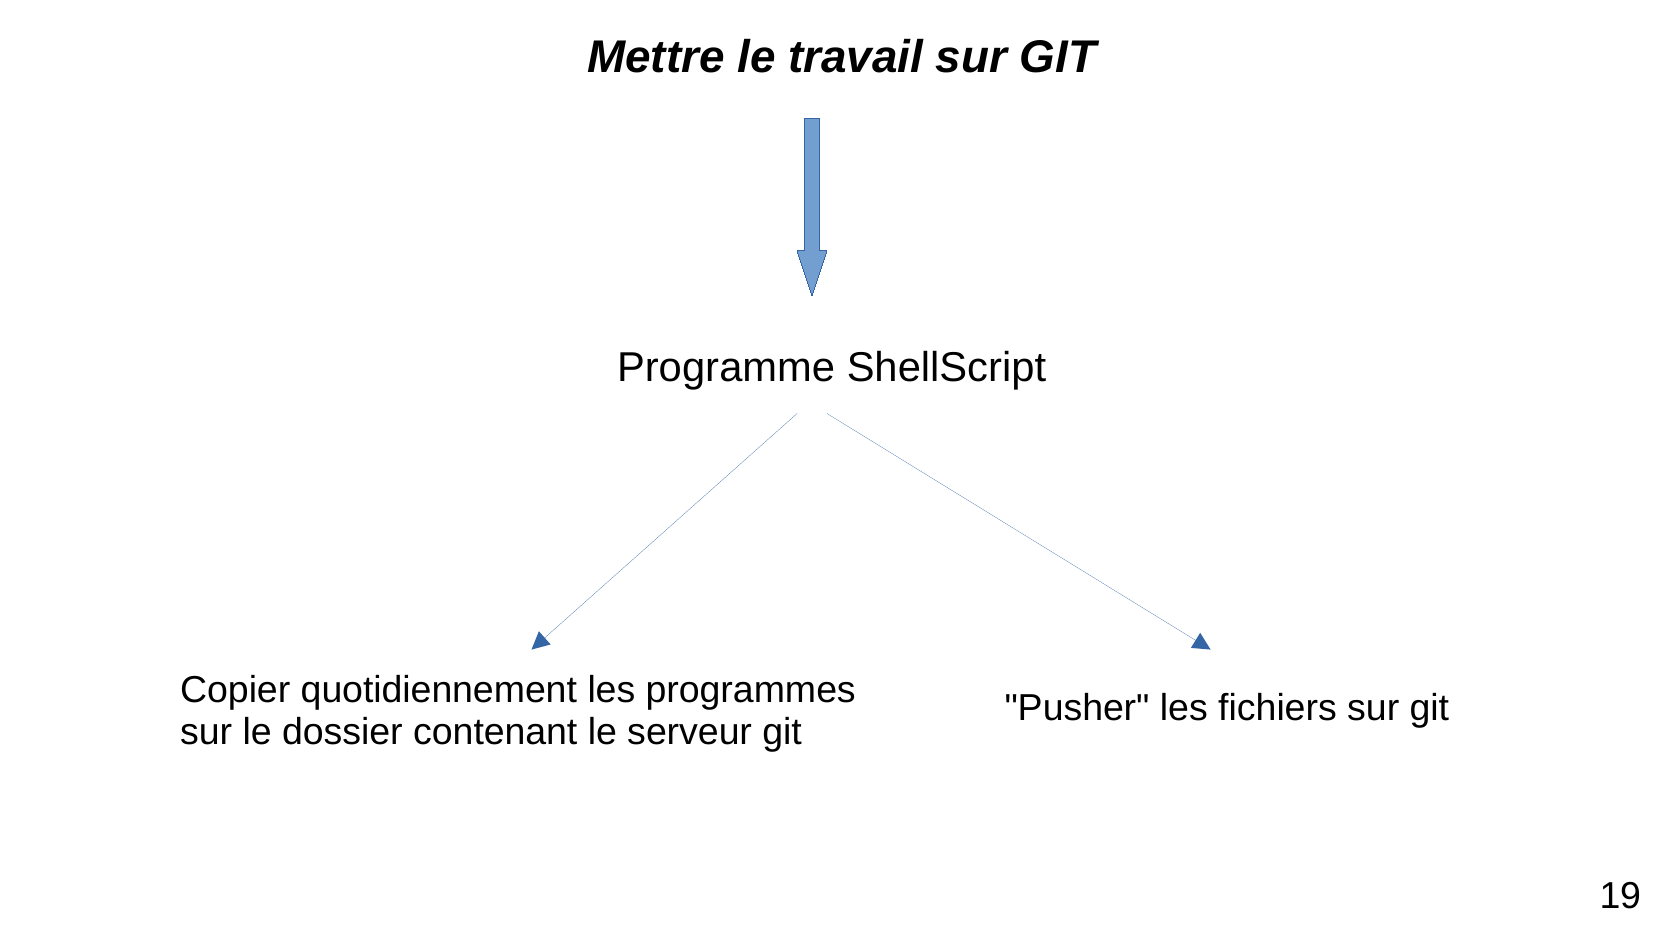

Mettre le travail sur GIT
Programme ShellScript
Copier quotidiennement les programmes
sur le dossier contenant le serveur git
"Pusher" les fichiers sur git